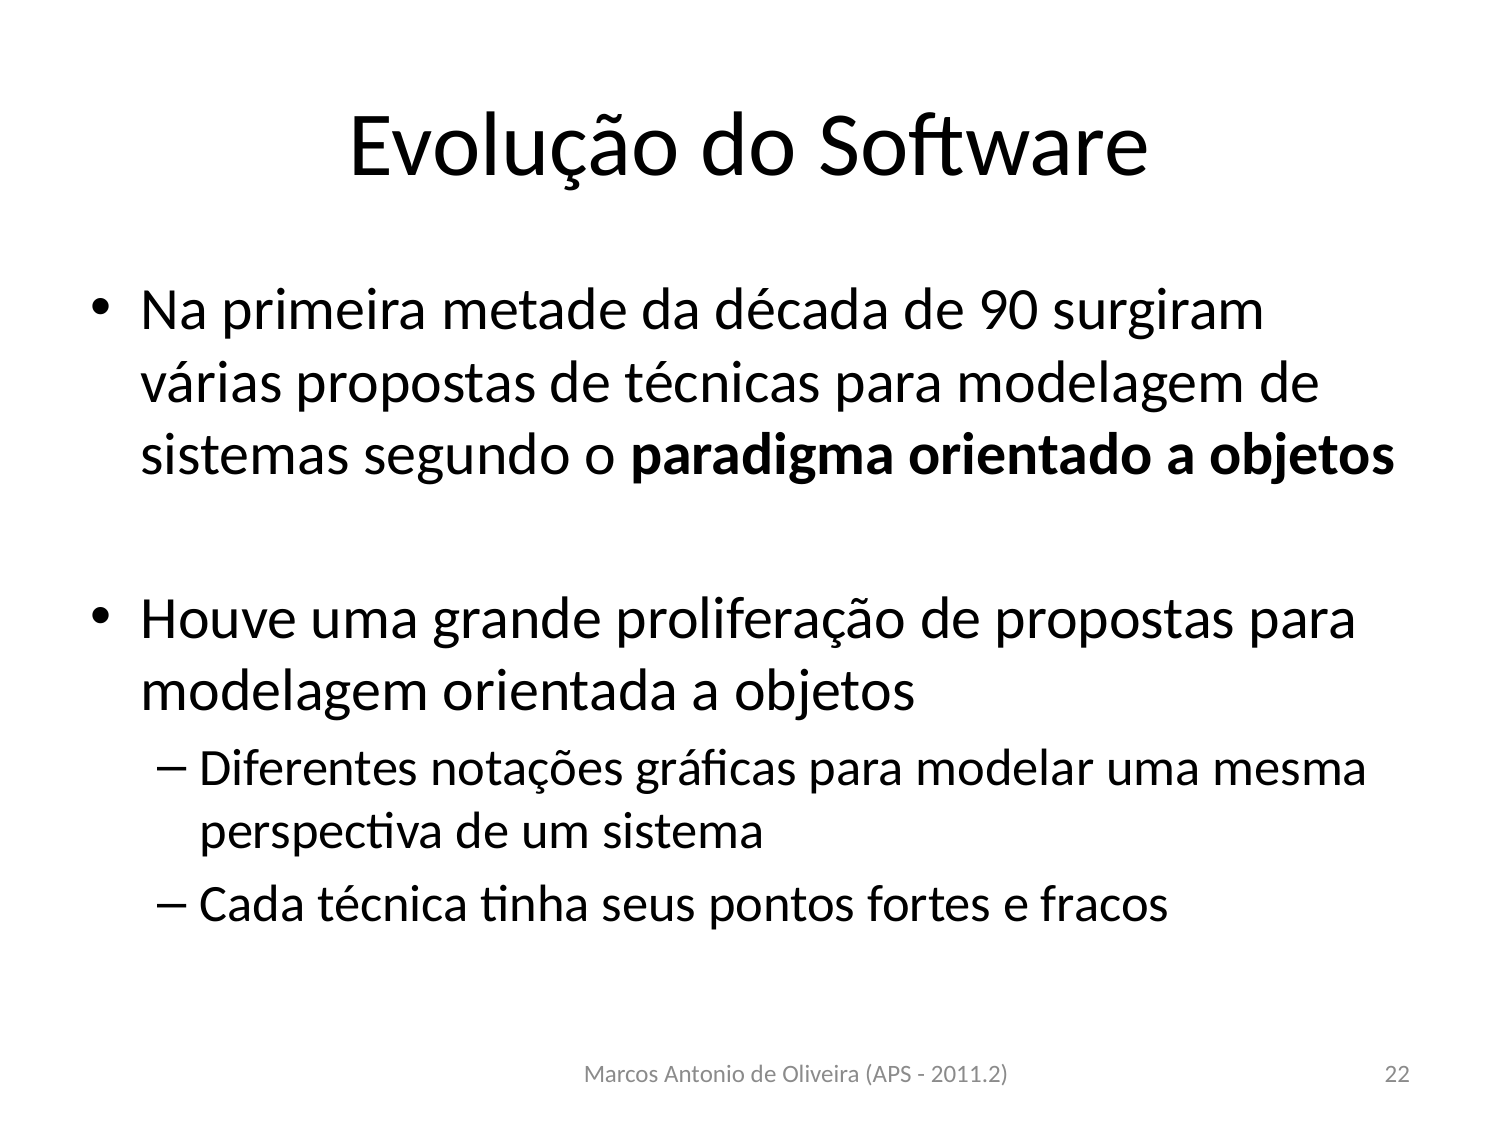

# Evolução do Software
Na primeira metade da década de 90 surgiram várias propostas de técnicas para modelagem de sistemas segundo o paradigma orientado a objetos
Houve uma grande proliferação de propostas para modelagem orientada a objetos
Diferentes notações gráficas para modelar uma mesma perspectiva de um sistema
Cada técnica tinha seus pontos fortes e fracos
Marcos Antonio de Oliveira (APS - 2011.2)